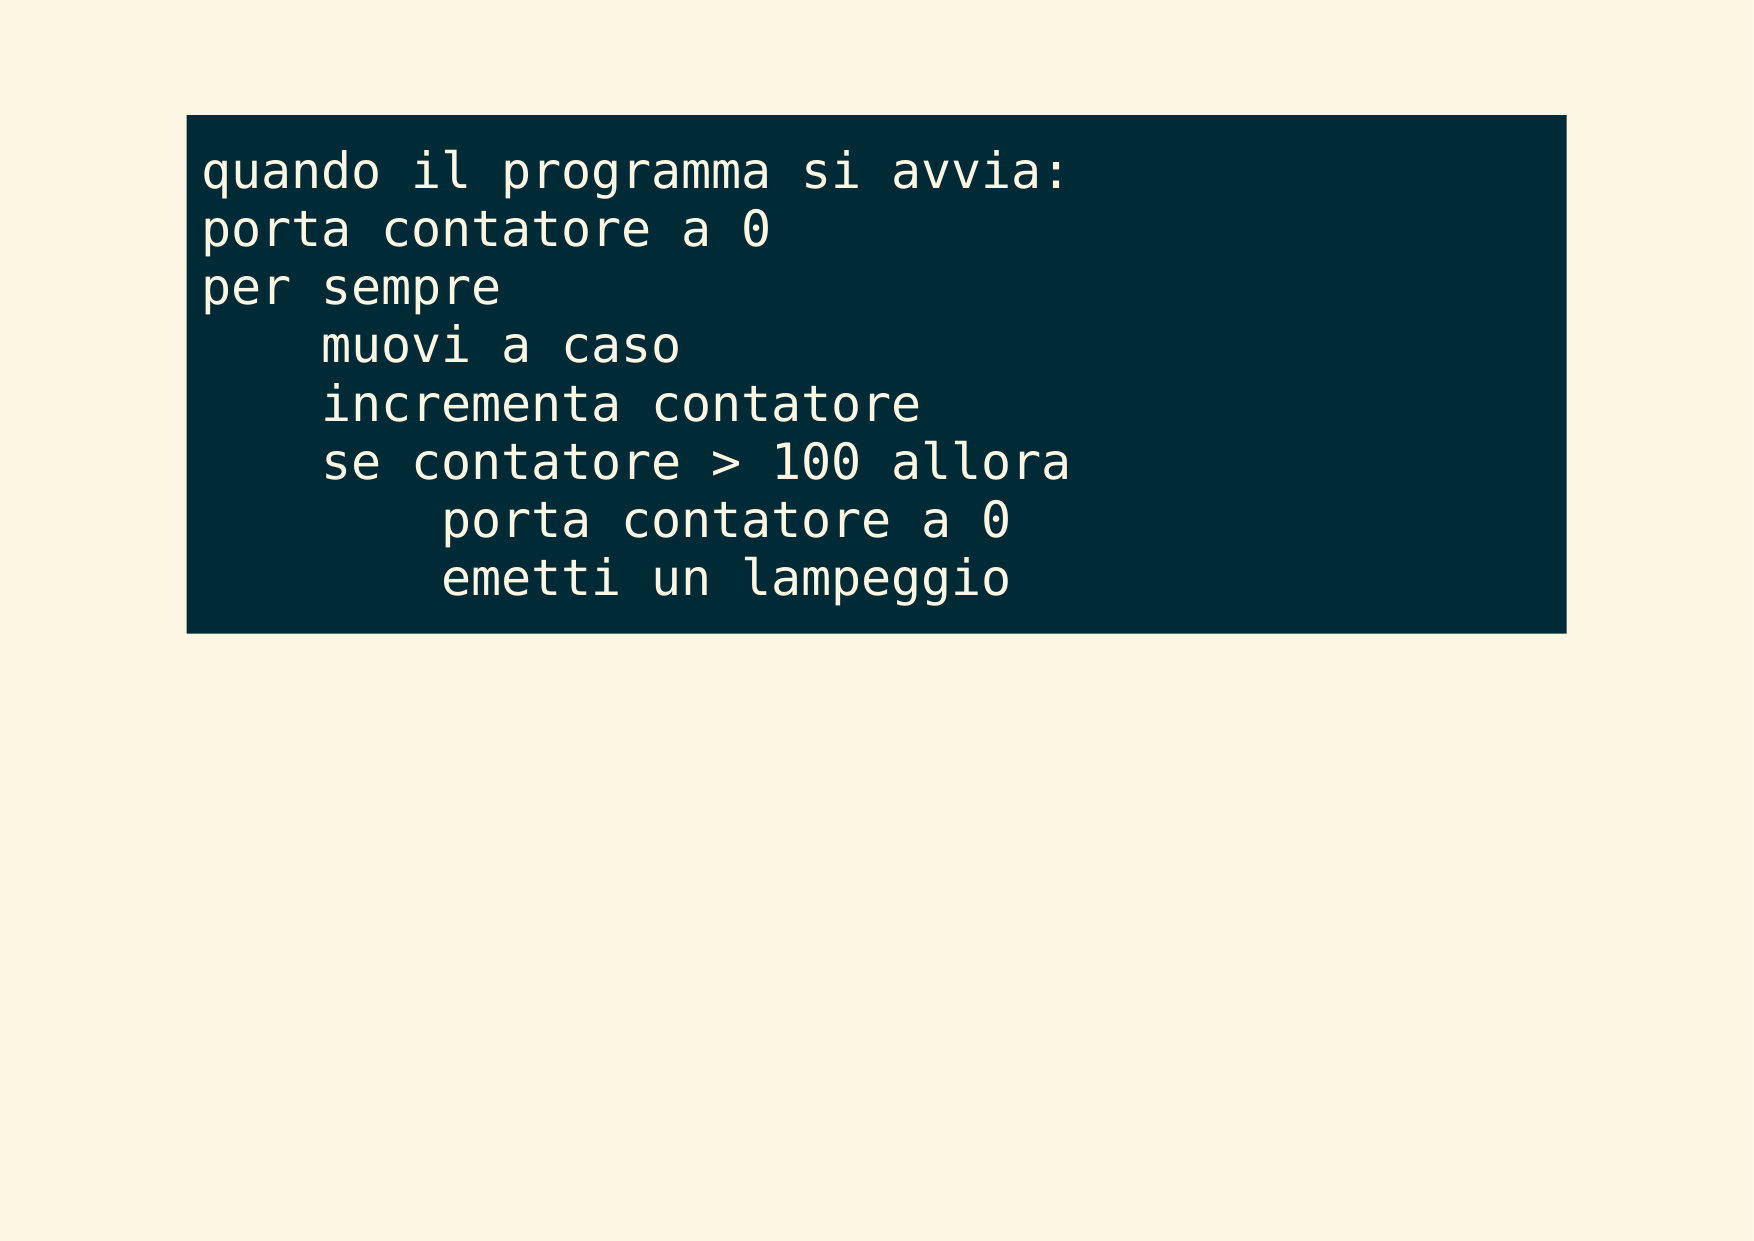

quando il programma si avvia:
porta contatore a 0
per sempre
 muovi a caso
 incrementa contatore
 se contatore > 100 allora
 porta contatore a 0
 emetti un lampeggio